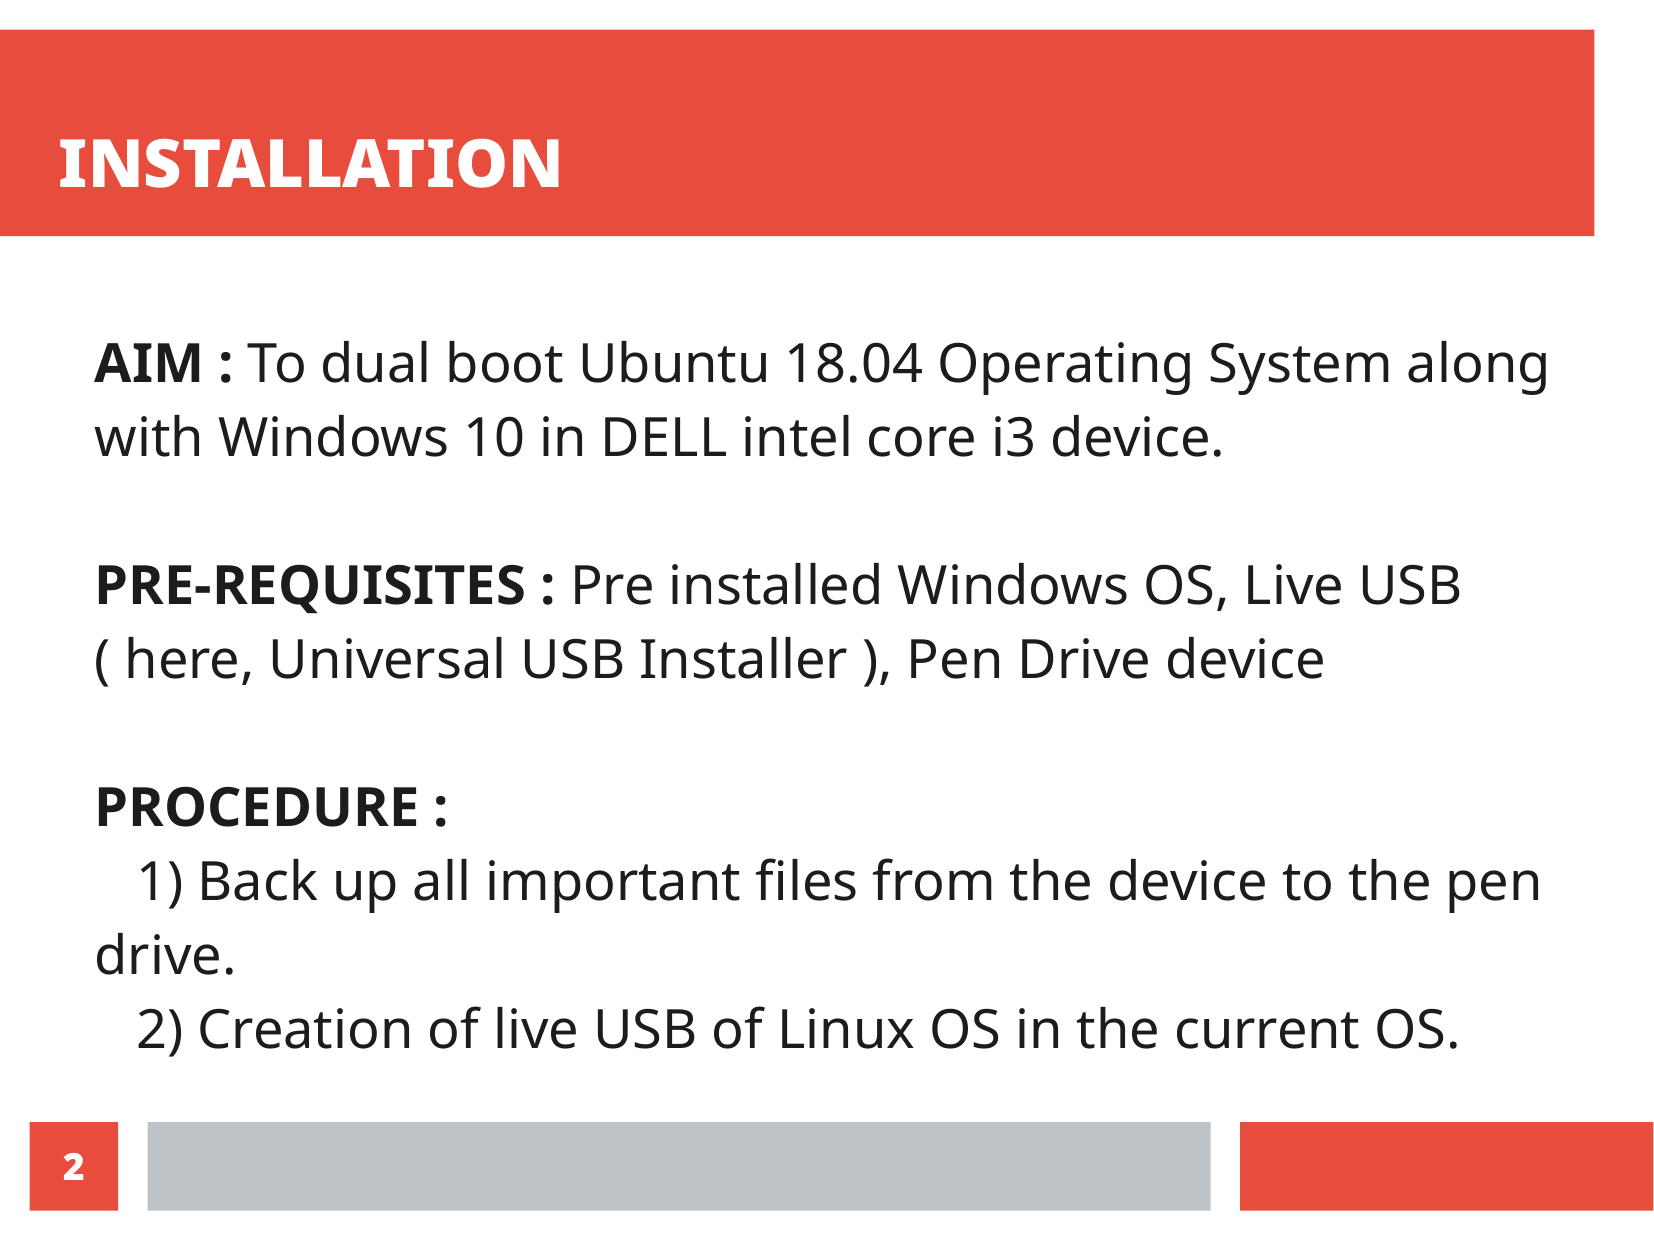

# INSTALLATION
AIM : To dual boot Ubuntu 18.04 Operating System along with Windows 10 in DELL intel core i3 device.
PRE-REQUISITES : Pre installed Windows OS, Live USB ( here, Universal USB Installer ), Pen Drive device
PROCEDURE :
 1) Back up all important files from the device to the pen drive.
 2) Creation of live USB of Linux OS in the current OS.
2